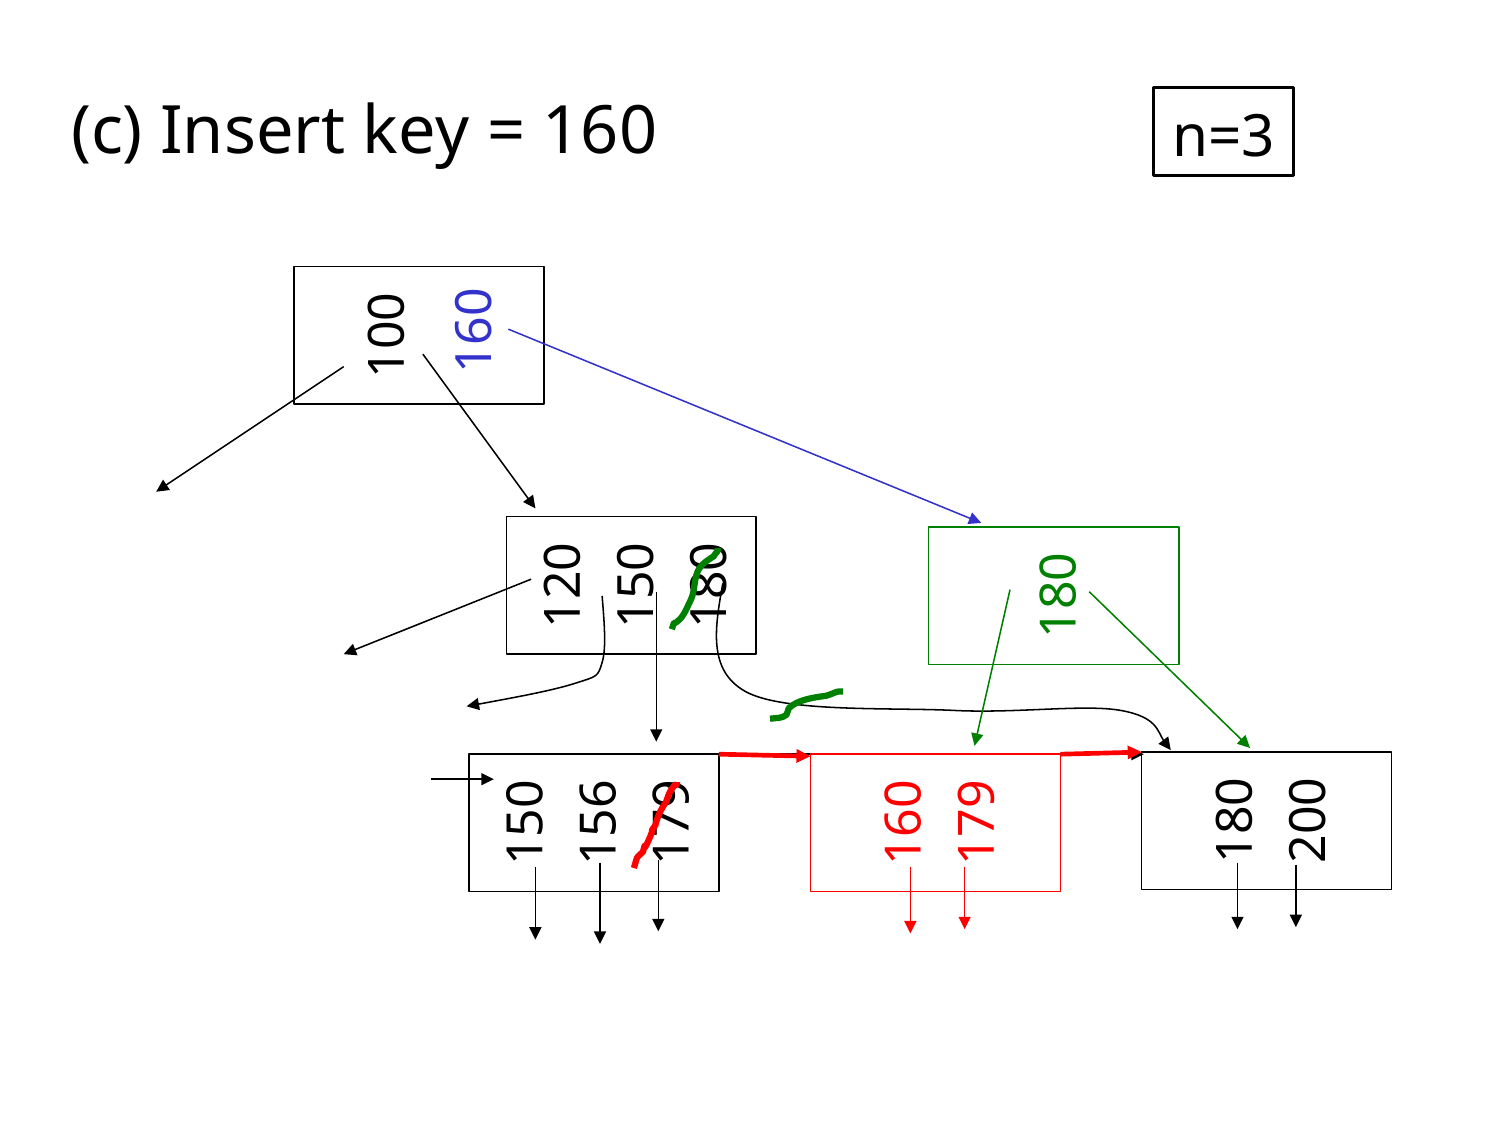

# (c) Insert key = 160
n=3
100
160
120
150
180
180
180
200
160
179
150
156
179